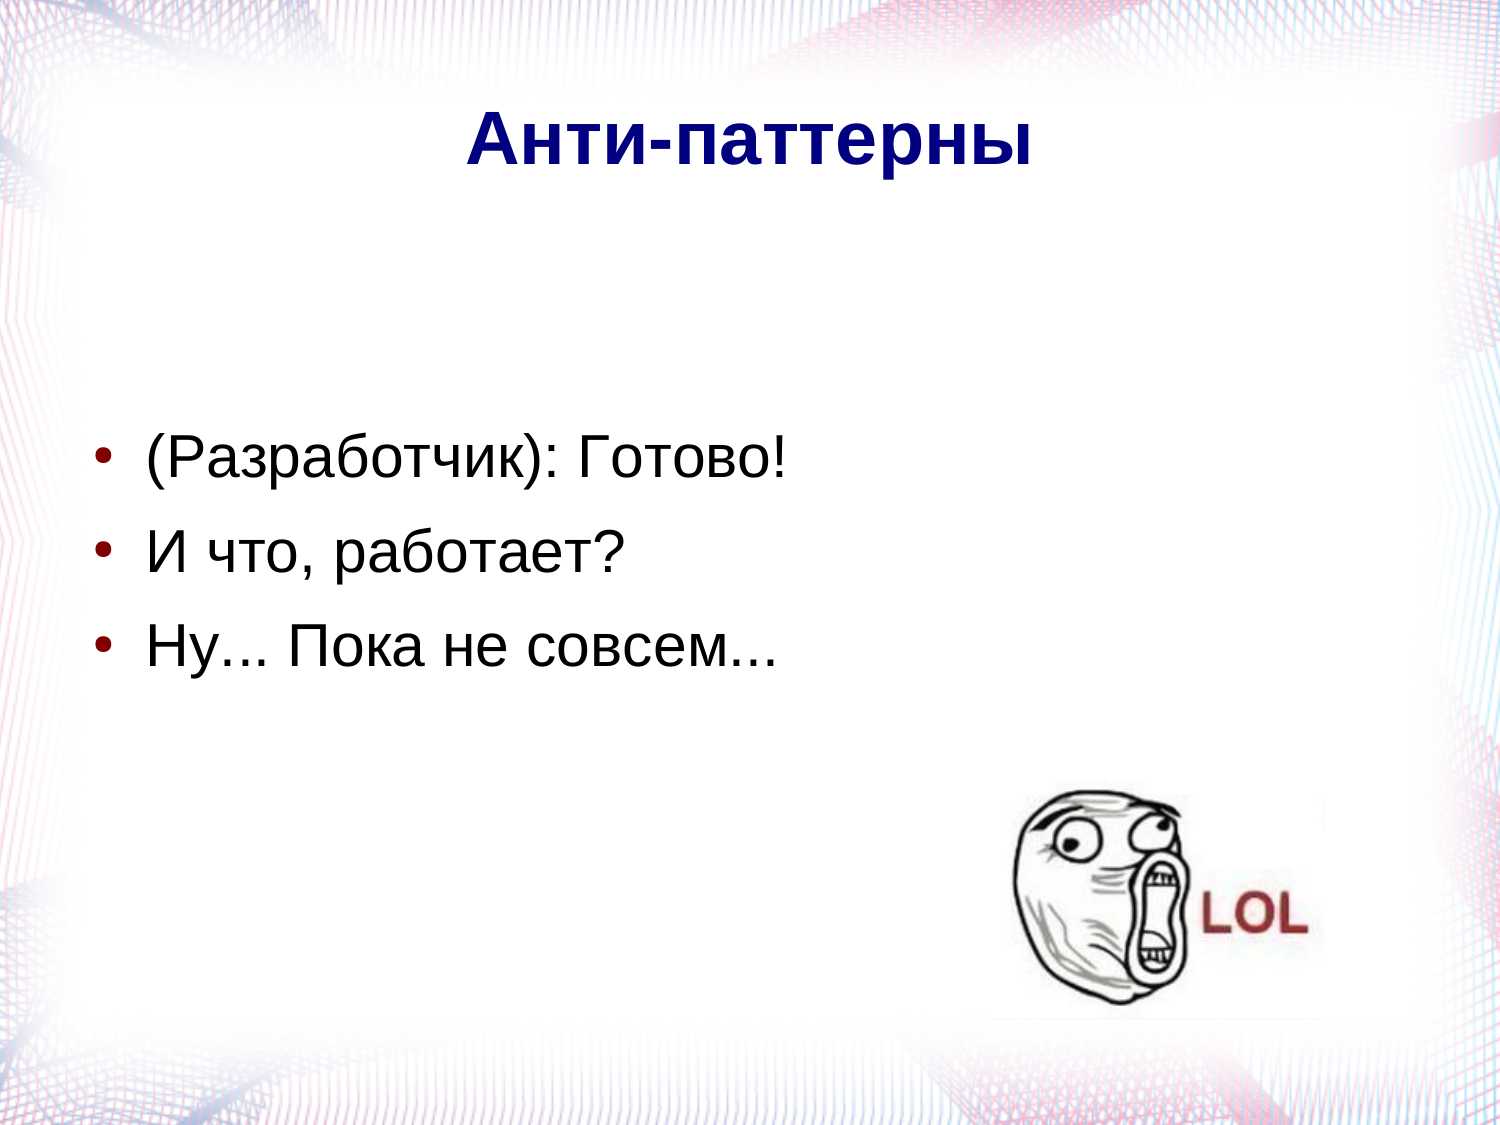

Анти-паттерны
# (Разработчик): Готово!
И что, работает?
Ну... Пока не совсем...